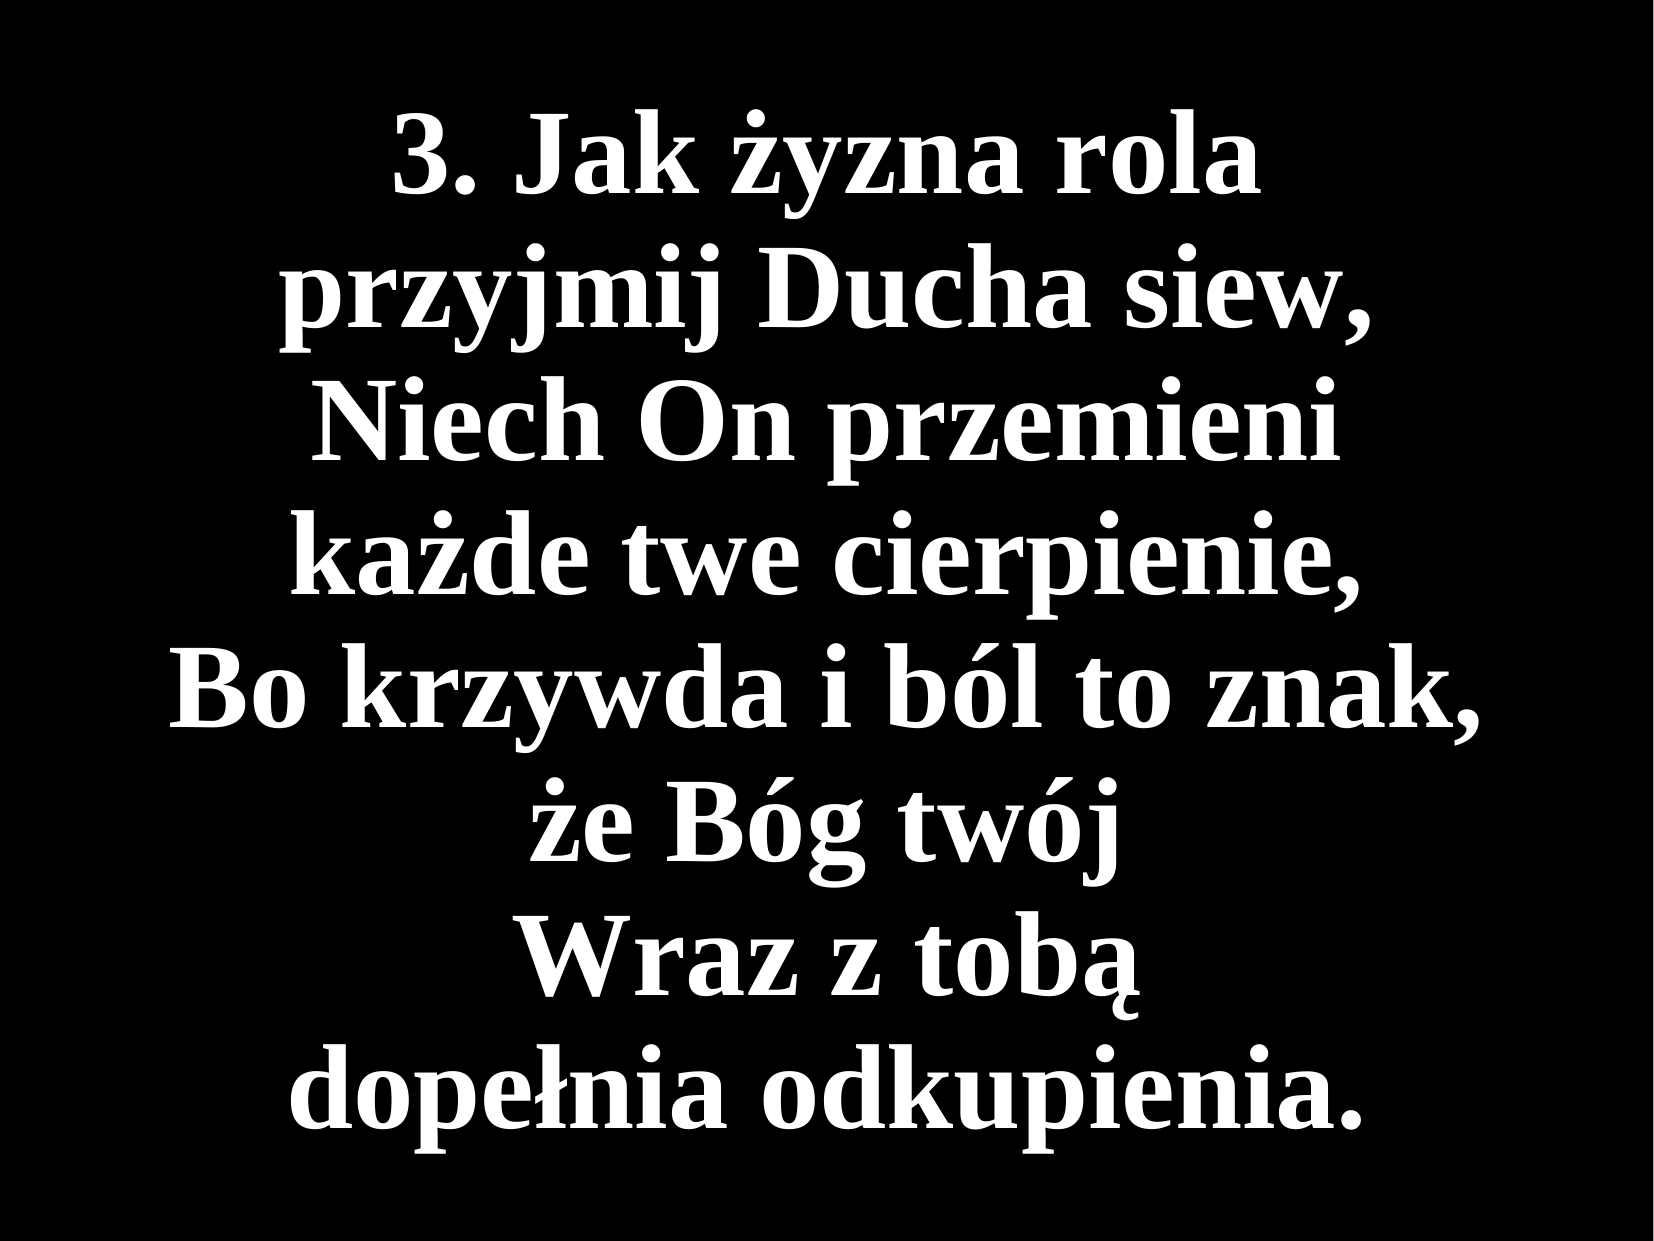

# 3. Jak żyzna rola przyjmij Ducha siew, Niech On przemieni każde twe cierpienie, Bo krzywda i ból to znak, że Bóg twój Wraz z tobą dopełnia odkupienia.